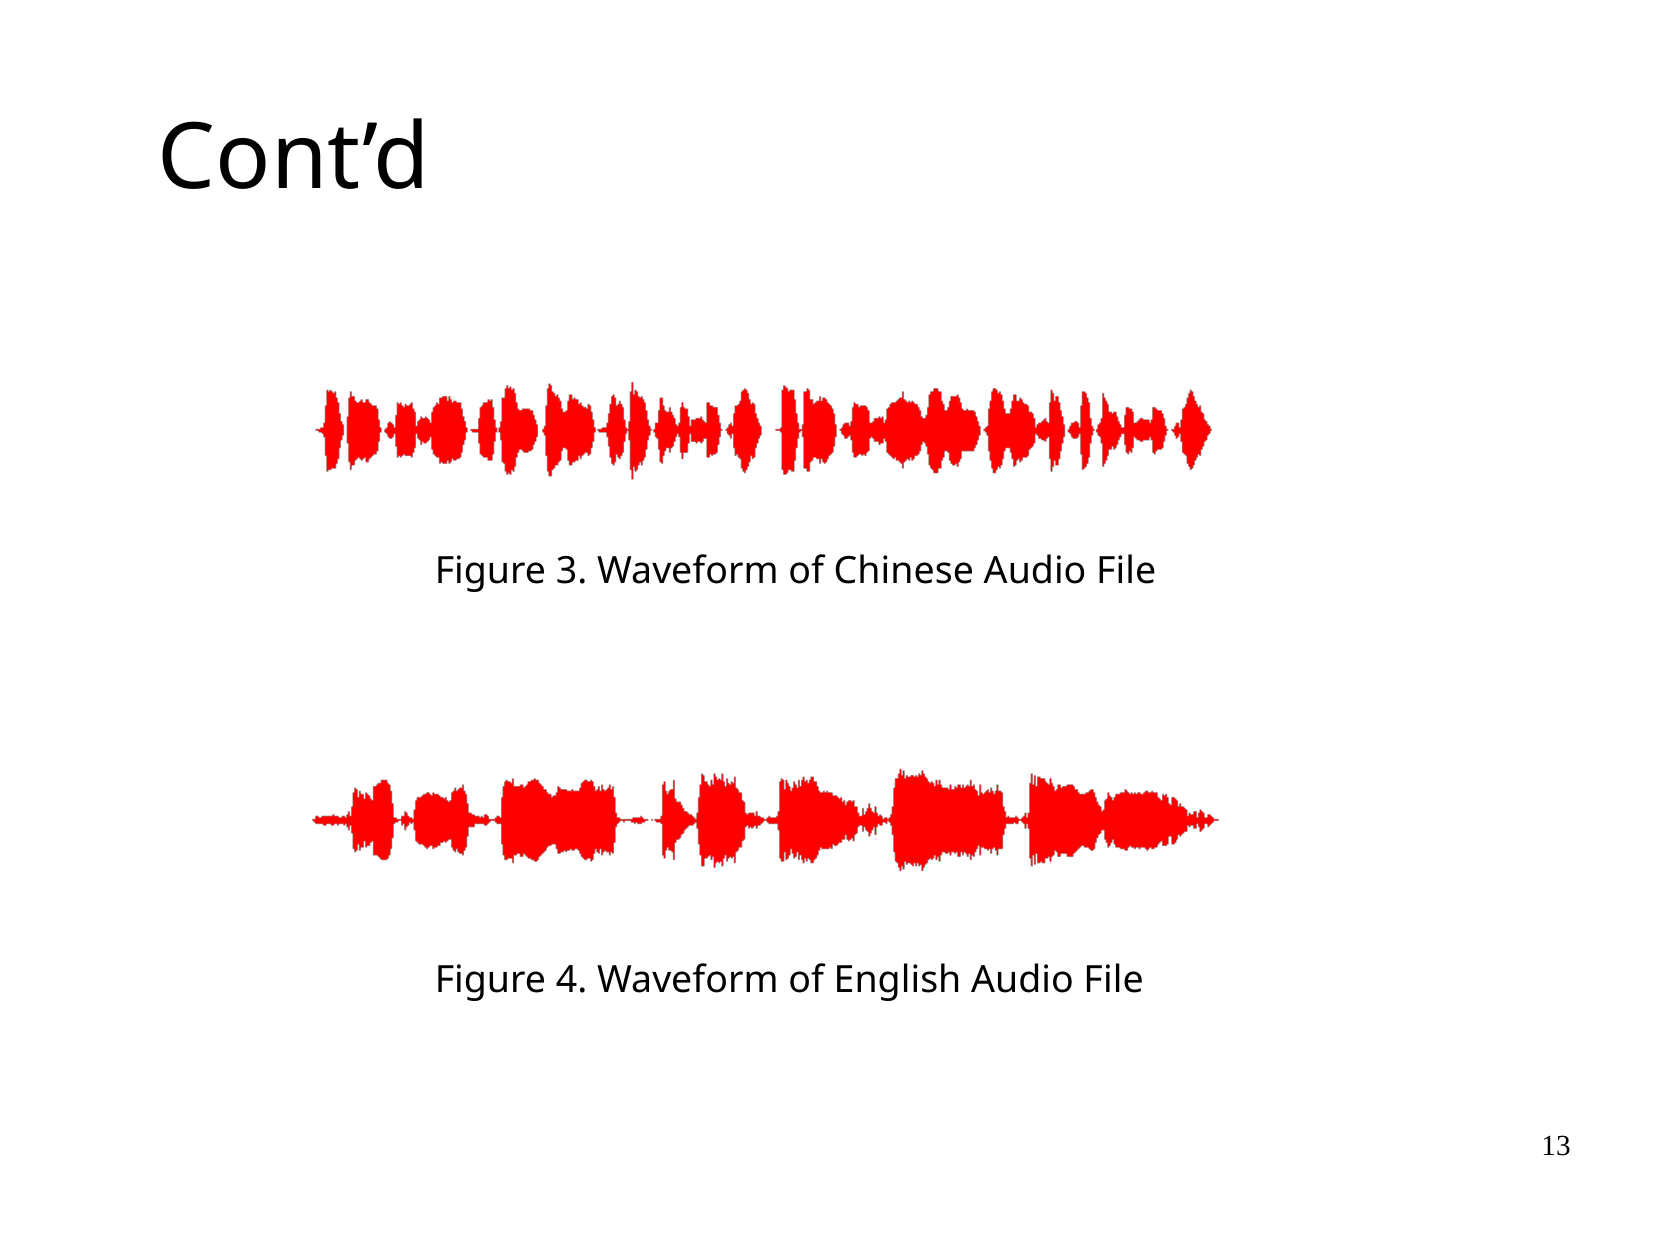

# Cont’d
Figure 3. Waveform of Chinese Audio File
Figure 4. Waveform of English Audio File
13